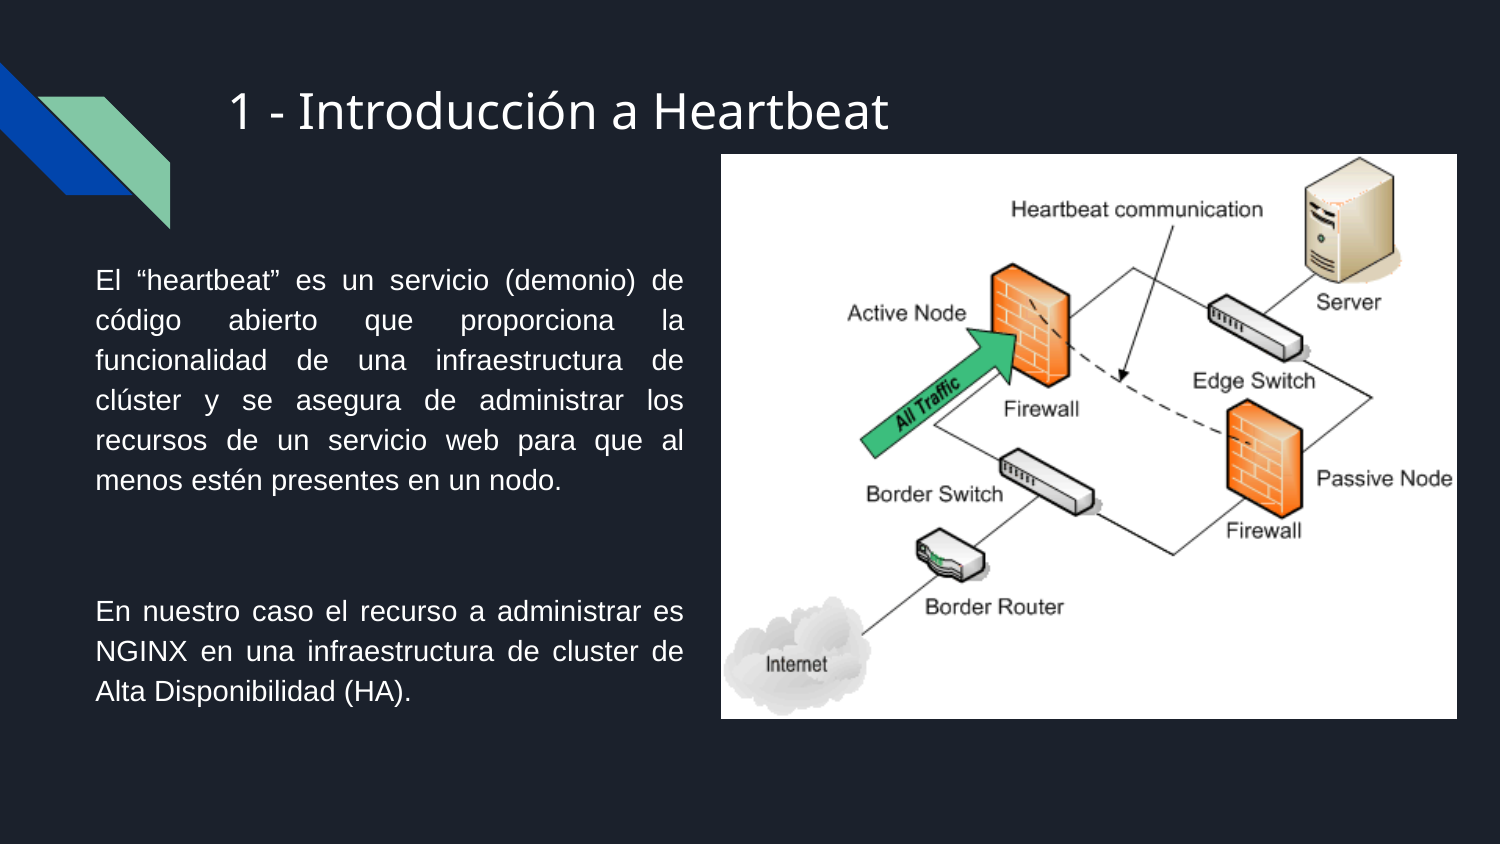

# 1 - Introducción a Heartbeat
El “heartbeat” es un servicio (demonio) de código abierto que proporciona la funcionalidad de una infraestructura de clúster y se asegura de administrar los recursos de un servicio web para que al menos estén presentes en un nodo.
En nuestro caso el recurso a administrar es NGINX en una infraestructura de cluster de Alta Disponibilidad (HA).